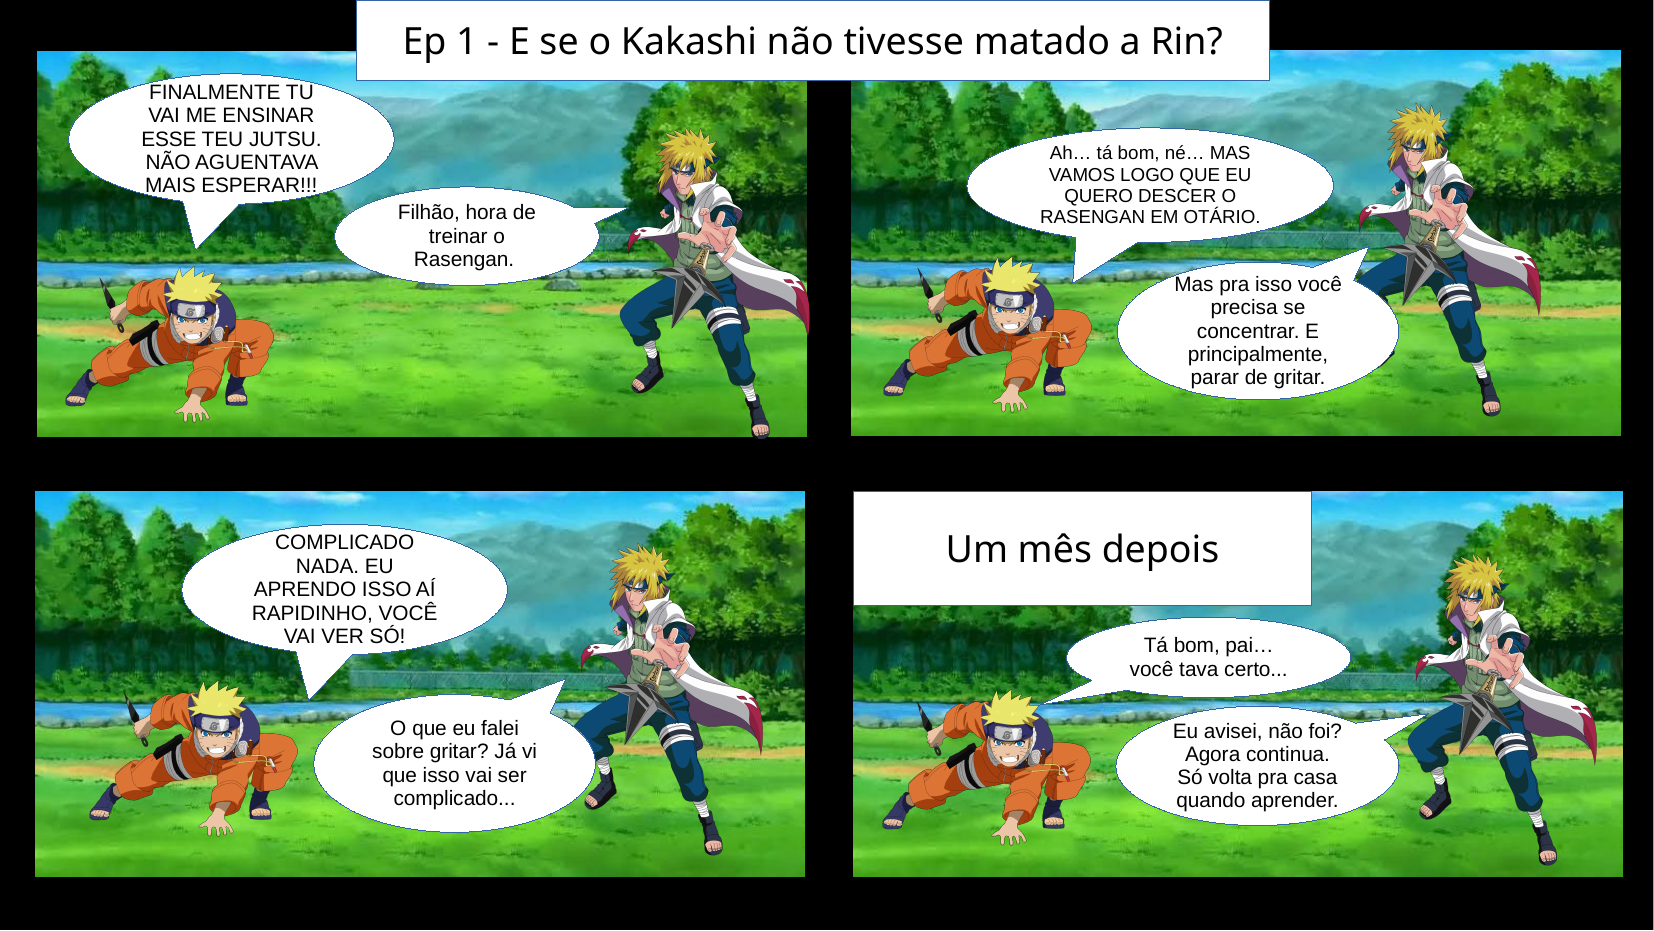

Ep 1 - E se o Kakashi não tivesse matado a Rin?
FINALMENTE TU VAI ME ENSINAR ESSE TEU JUTSU. NÃO AGUENTAVA MAIS ESPERAR!!!
Ah… tá bom, né… MAS VAMOS LOGO QUE EU QUERO DESCER O RASENGAN EM OTÁRIO.
Filhão, hora de treinar o Rasengan.
Mas pra isso você precisa se concentrar. E principalmente, parar de gritar.
Um mês depois
COMPLICADO NADA. EU APRENDO ISSO AÍ RAPIDINHO, VOCÊ VAI VER SÓ!
Tá bom, pai… você tava certo...
O que eu falei sobre gritar? Já vi que isso vai ser complicado...
Eu avisei, não foi? Agora continua. Só volta pra casa quando aprender.